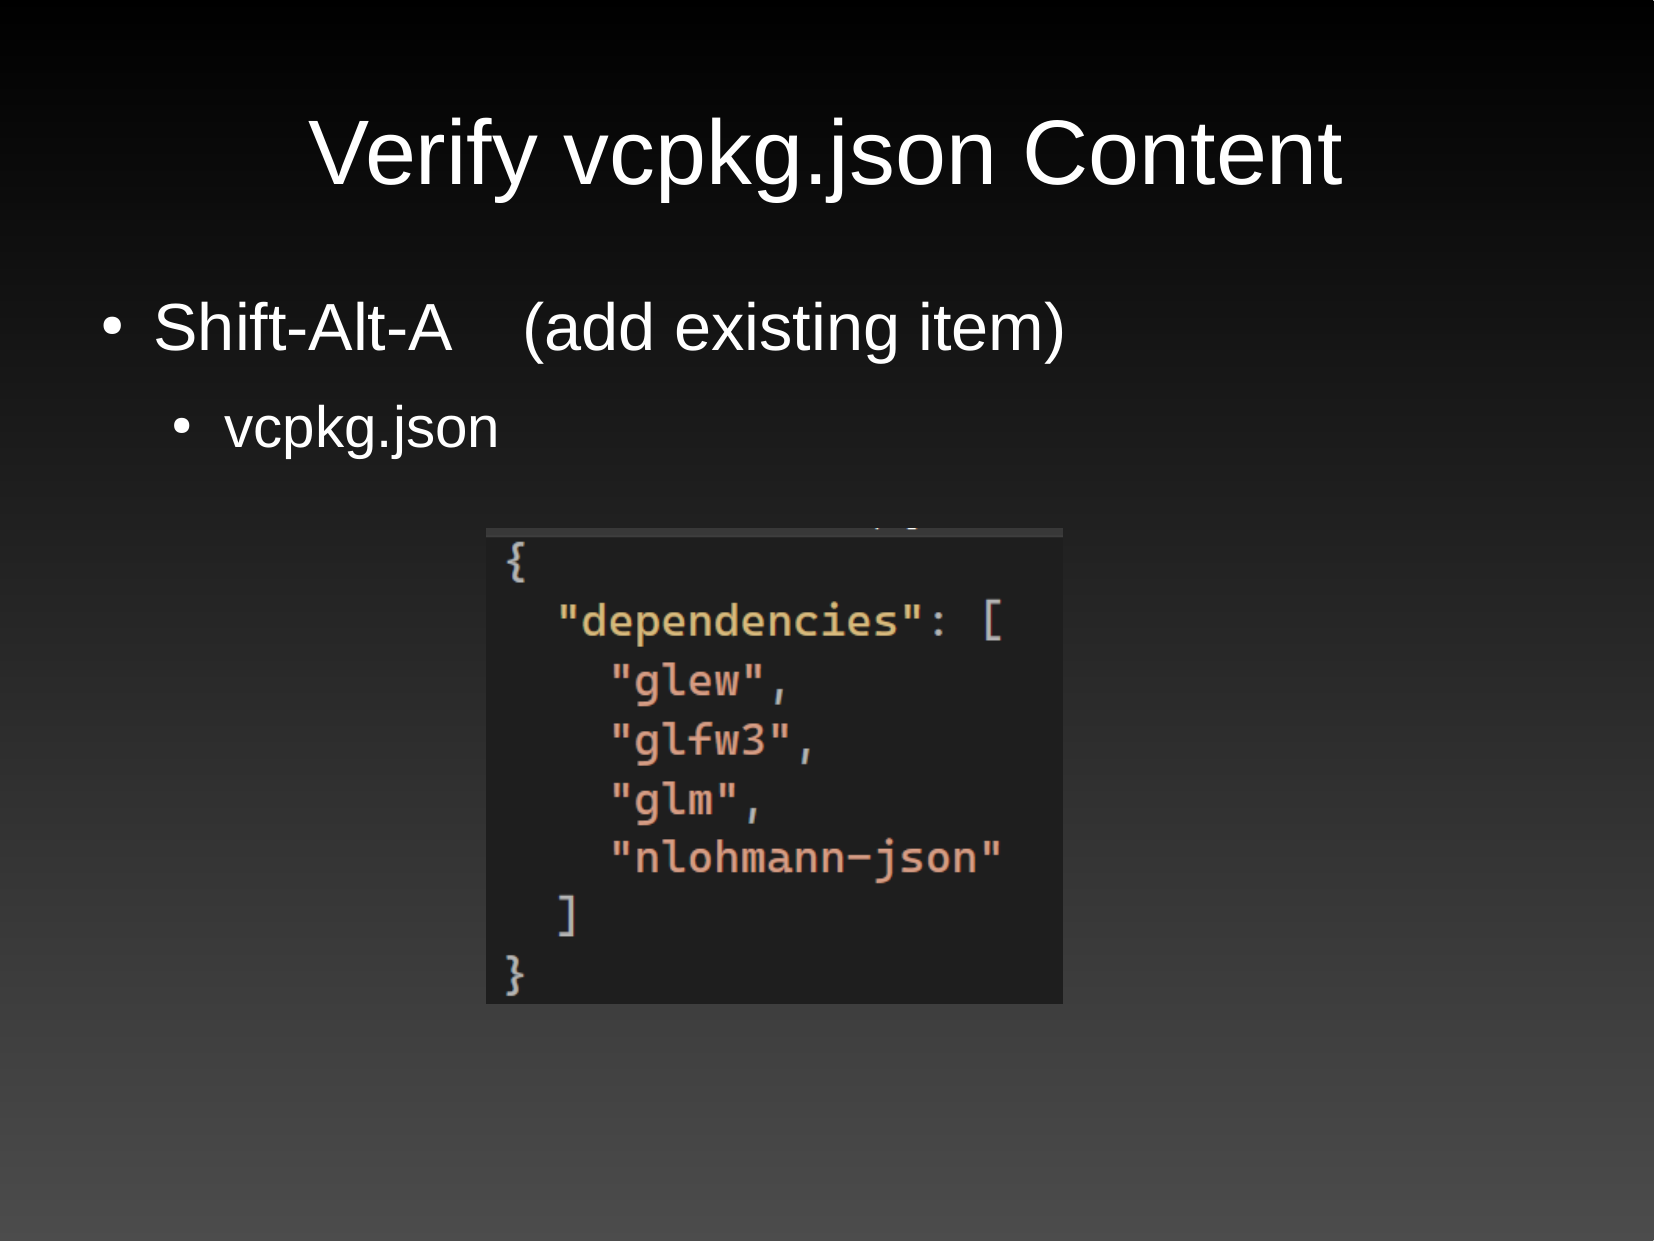

# Verify vcpkg.json Content
Shift-Alt-A	(add existing item)
vcpkg.json